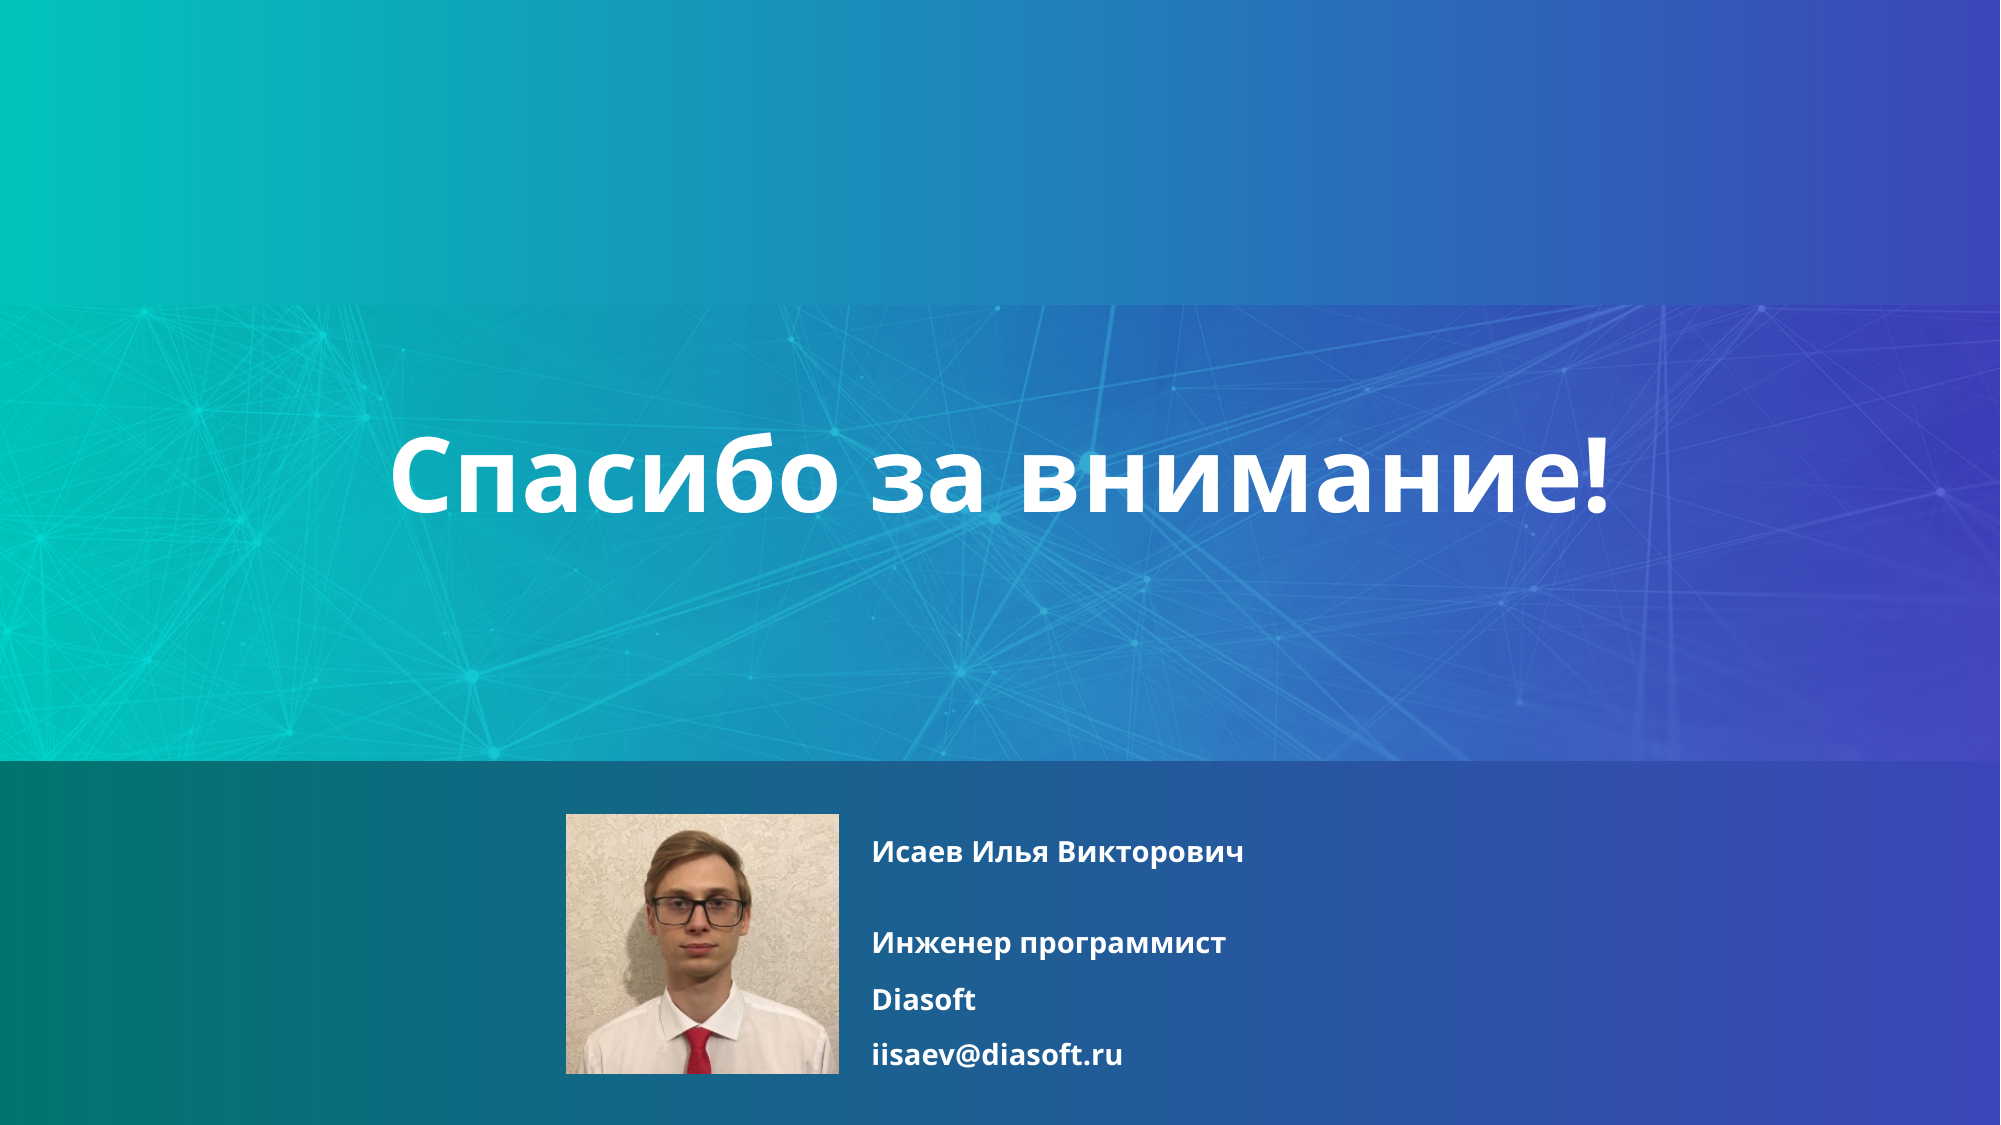

Спасибо за внимание!
# Исаев Илья Викторович
Инженер программист
Diasoft
iisaev@diasoft.ru